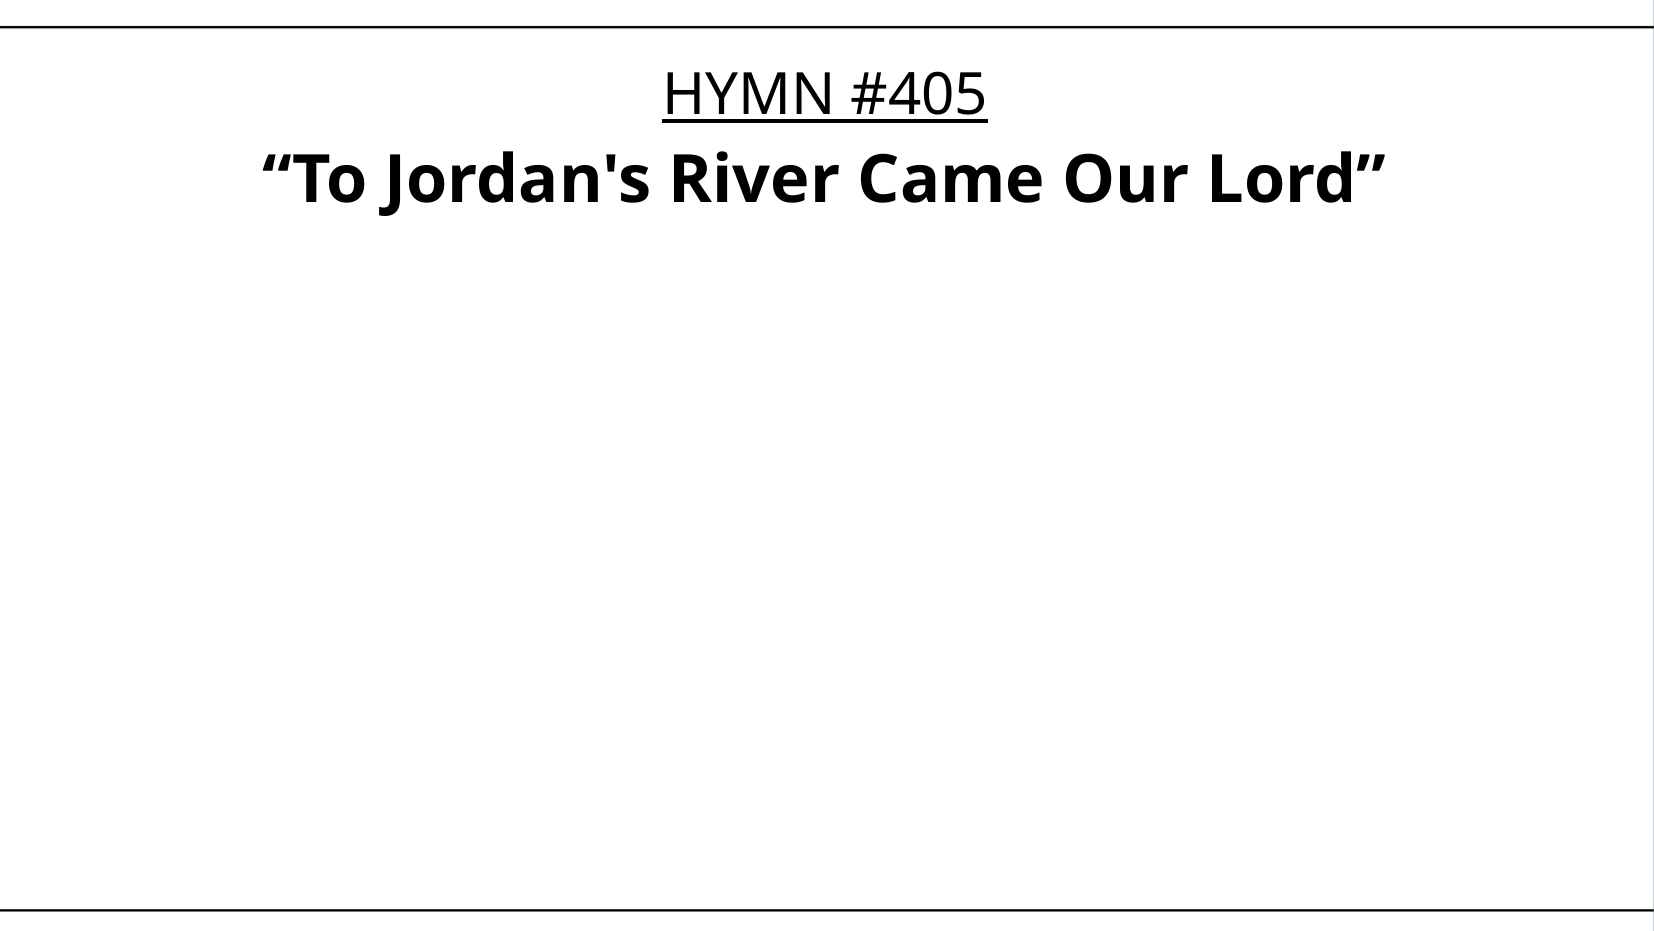

HYMN #405
“To Jordan's River Came Our Lord”